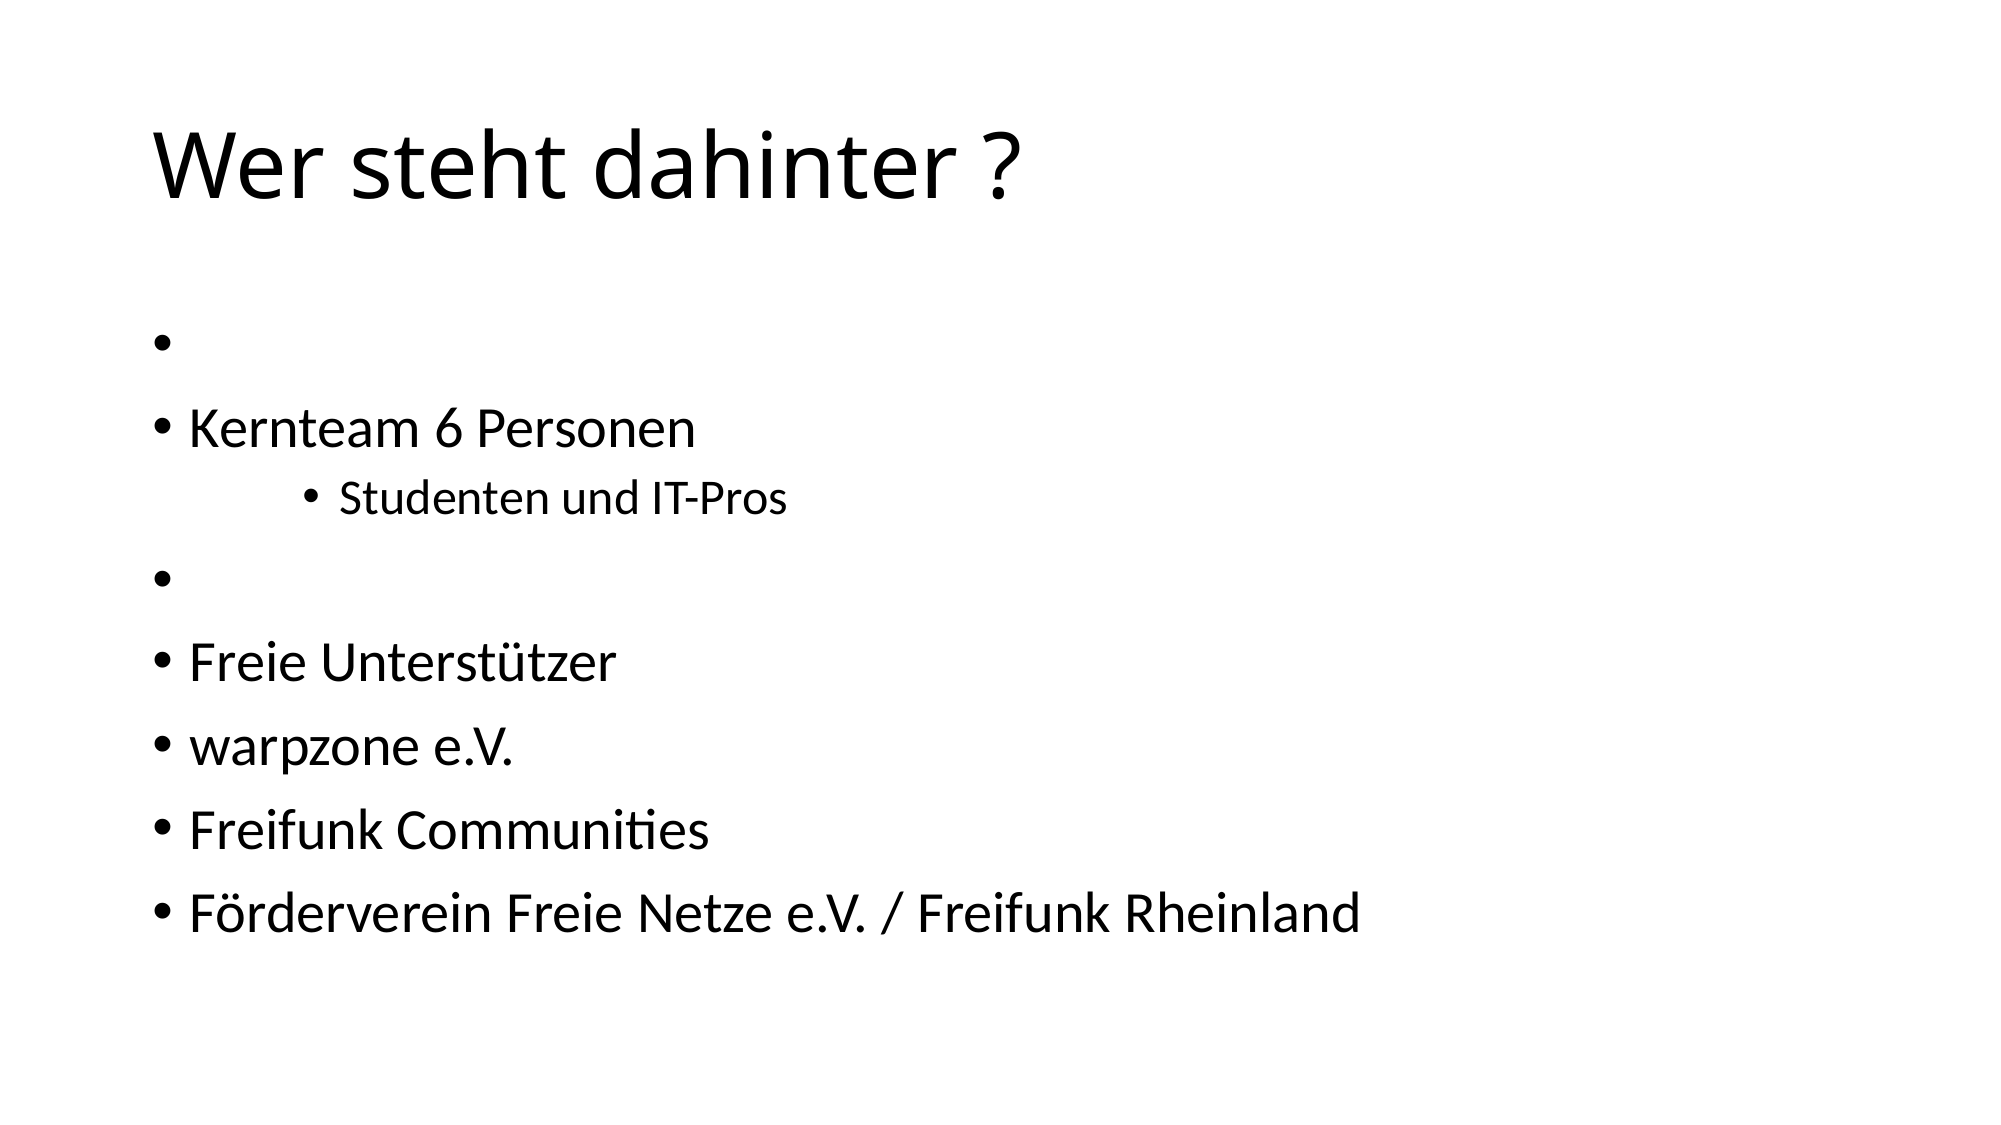

# Wer steht dahinter ?
Kernteam 6 Personen
Studenten und IT-Pros
Freie Unterstützer
warpzone e.V.
Freifunk Communities
Förderverein Freie Netze e.V. / Freifunk Rheinland